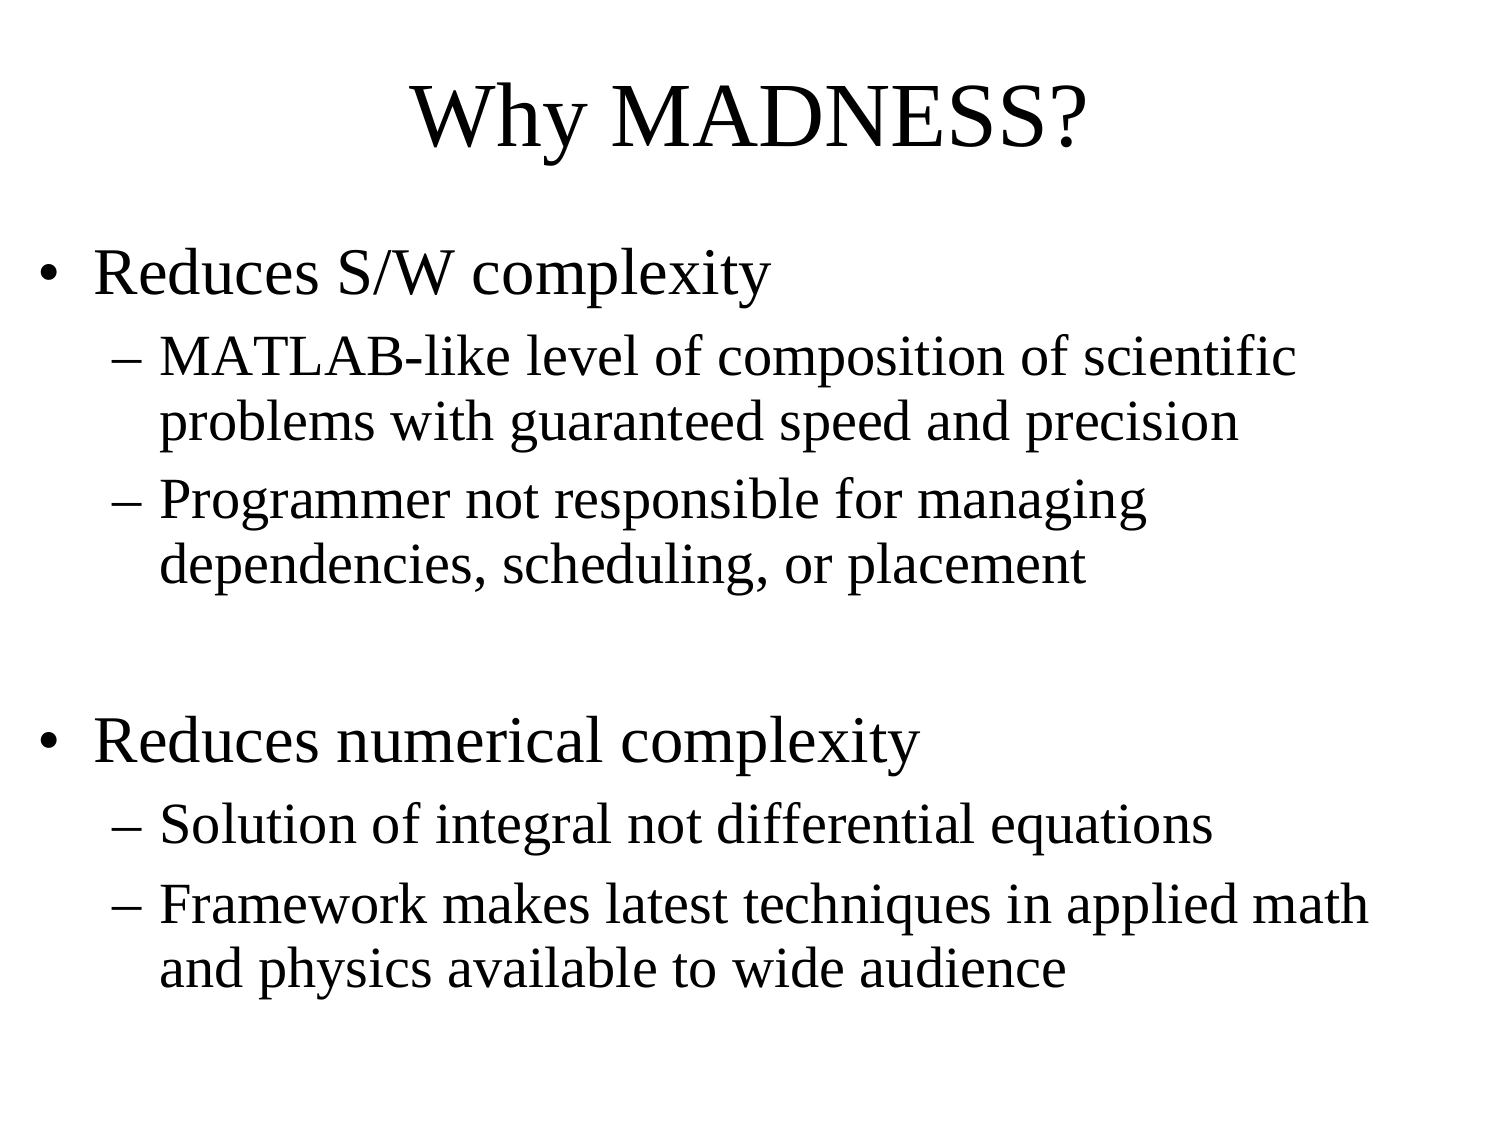

# Why MADNESS?
Reduces S/W complexity
MATLAB-like level of composition of scientific problems with guaranteed speed and precision
Programmer not responsible for managing dependencies, scheduling, or placement
Reduces numerical complexity
Solution of integral not differential equations
Framework makes latest techniques in applied math and physics available to wide audience